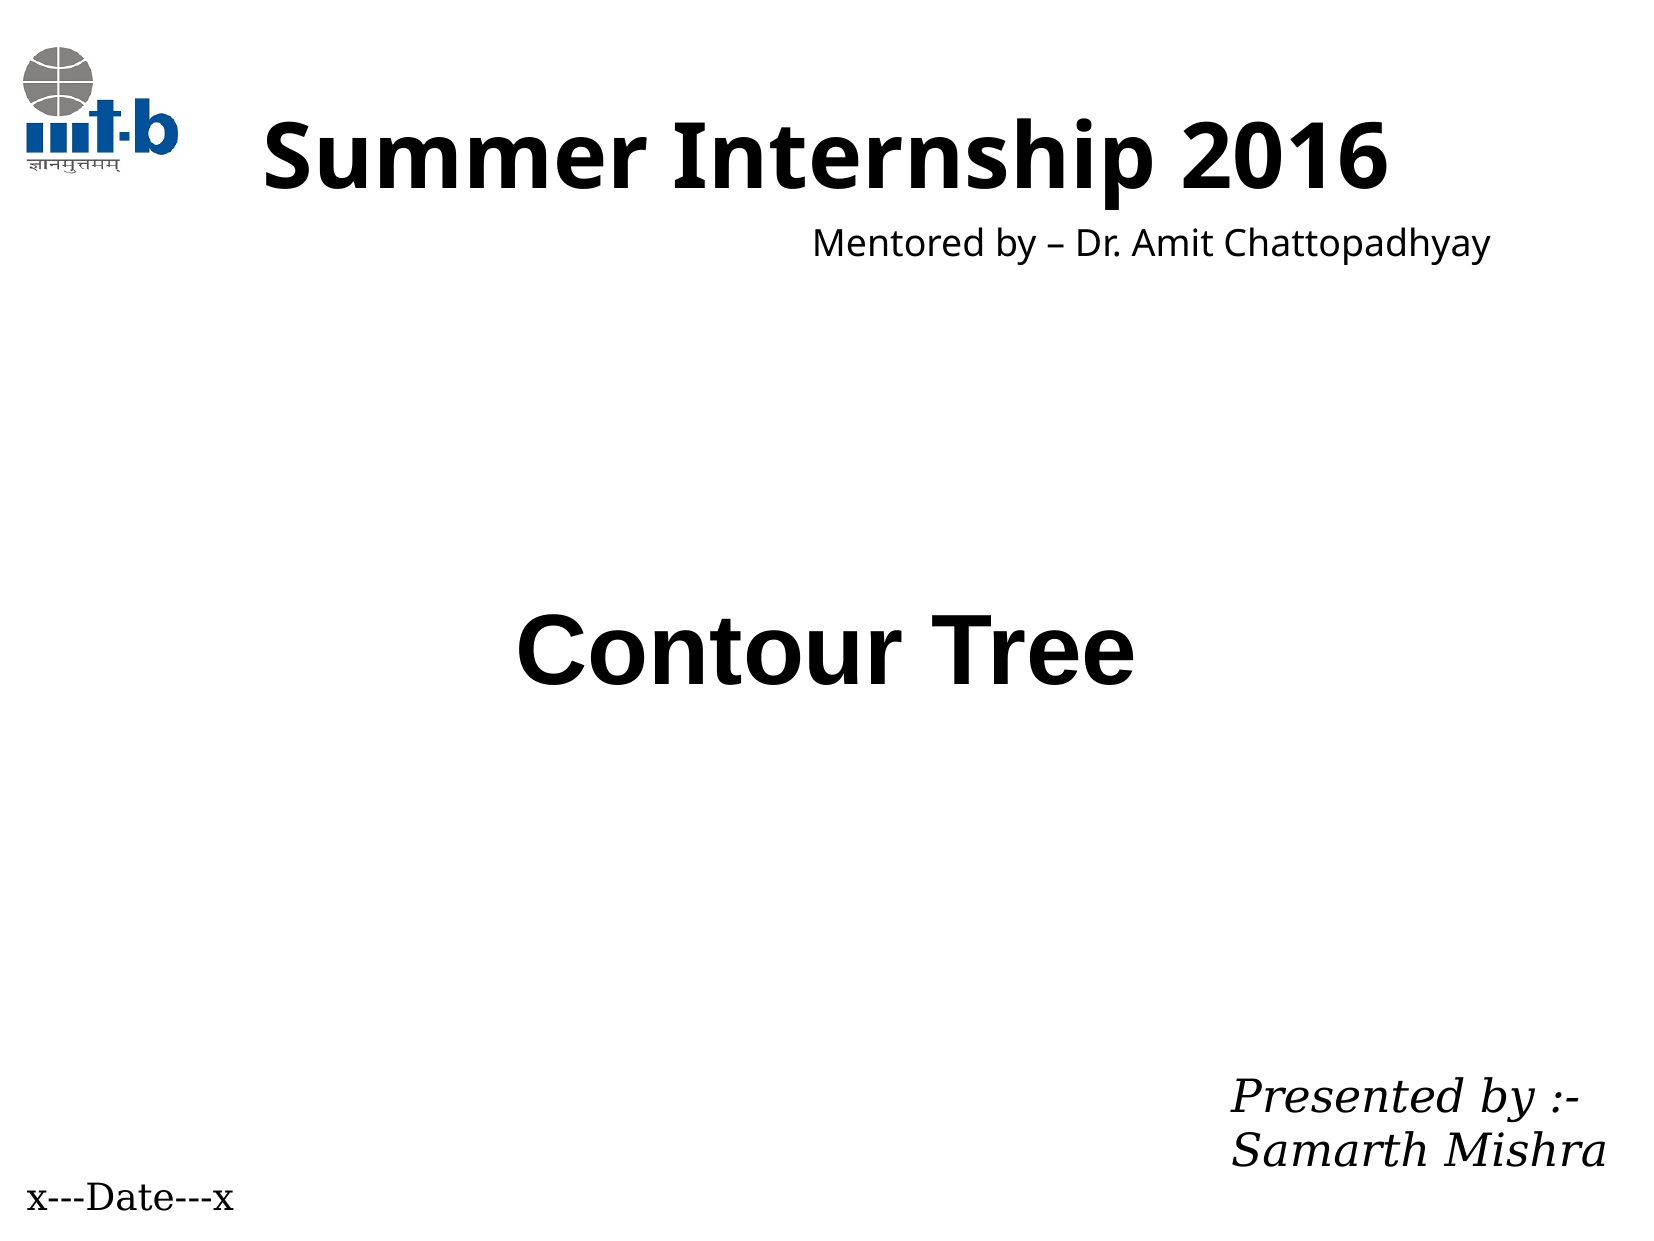

# Summer Internship 2016
Mentored by – Dr. Amit Chattopadhyay
Contour Tree
Presented by :-
Samarth Mishra
x---Date---x